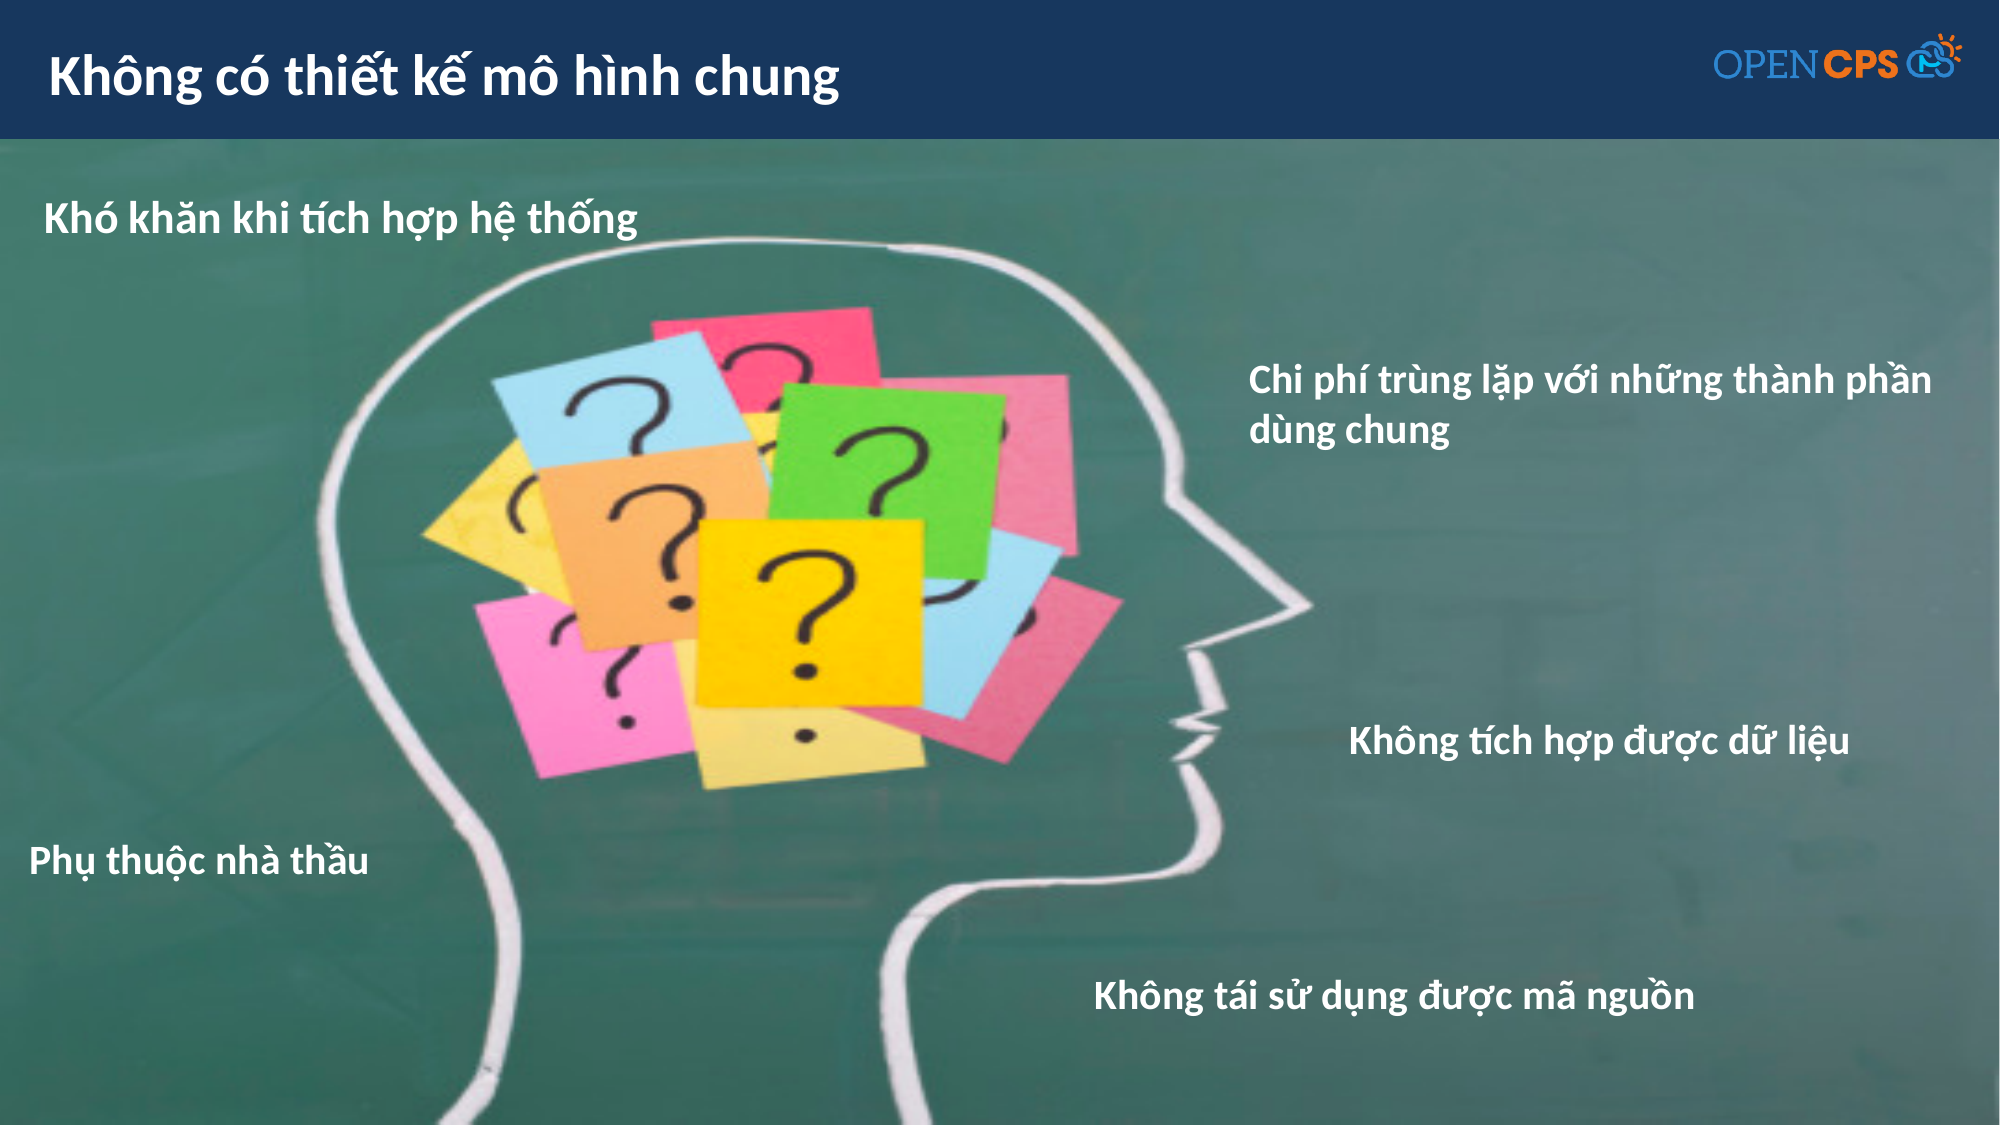

Không có thiết kế mô hình chung
Khó khăn khi tích hợp hệ thống
Chi phí trùng lặp với những thành phần dùng chung
Không tích hợp được dữ liệu
Phụ thuộc nhà thầu
Không tái sử dụng được mã nguồn